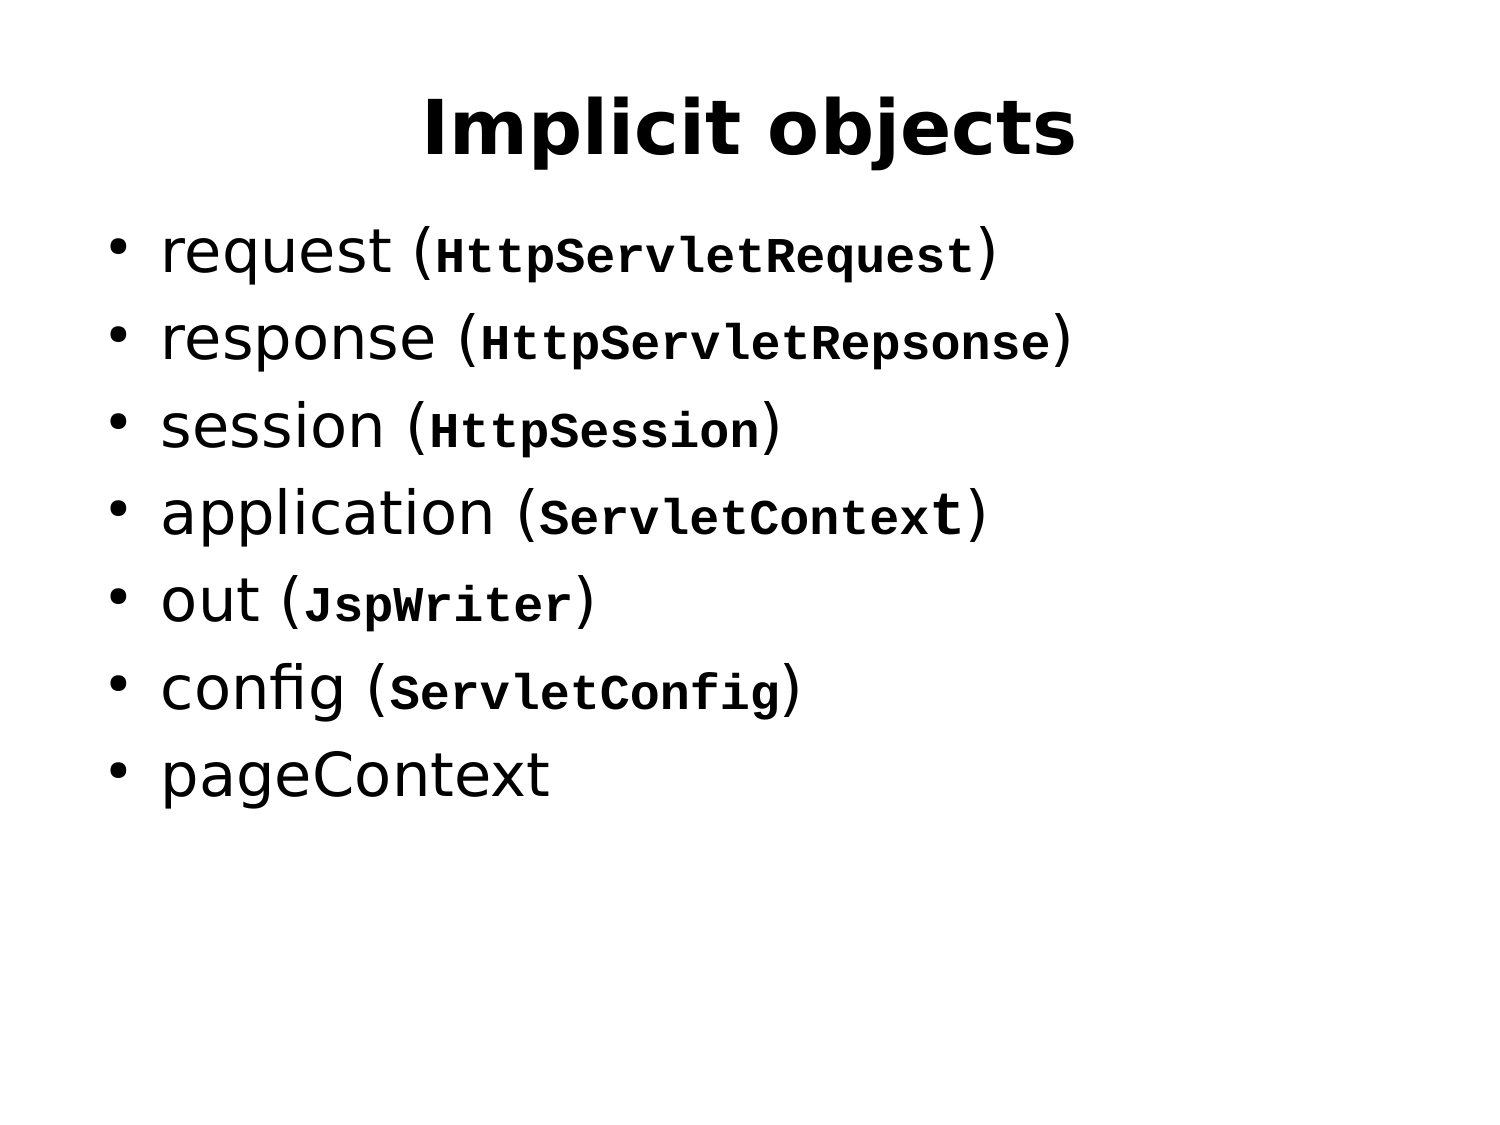

# Implicit objects
request (HttpServletRequest)
response (HttpServletRepsonse)
session (HttpSession)
application (ServletContext)
out (JspWriter)
config (ServletConfig)
pageContext